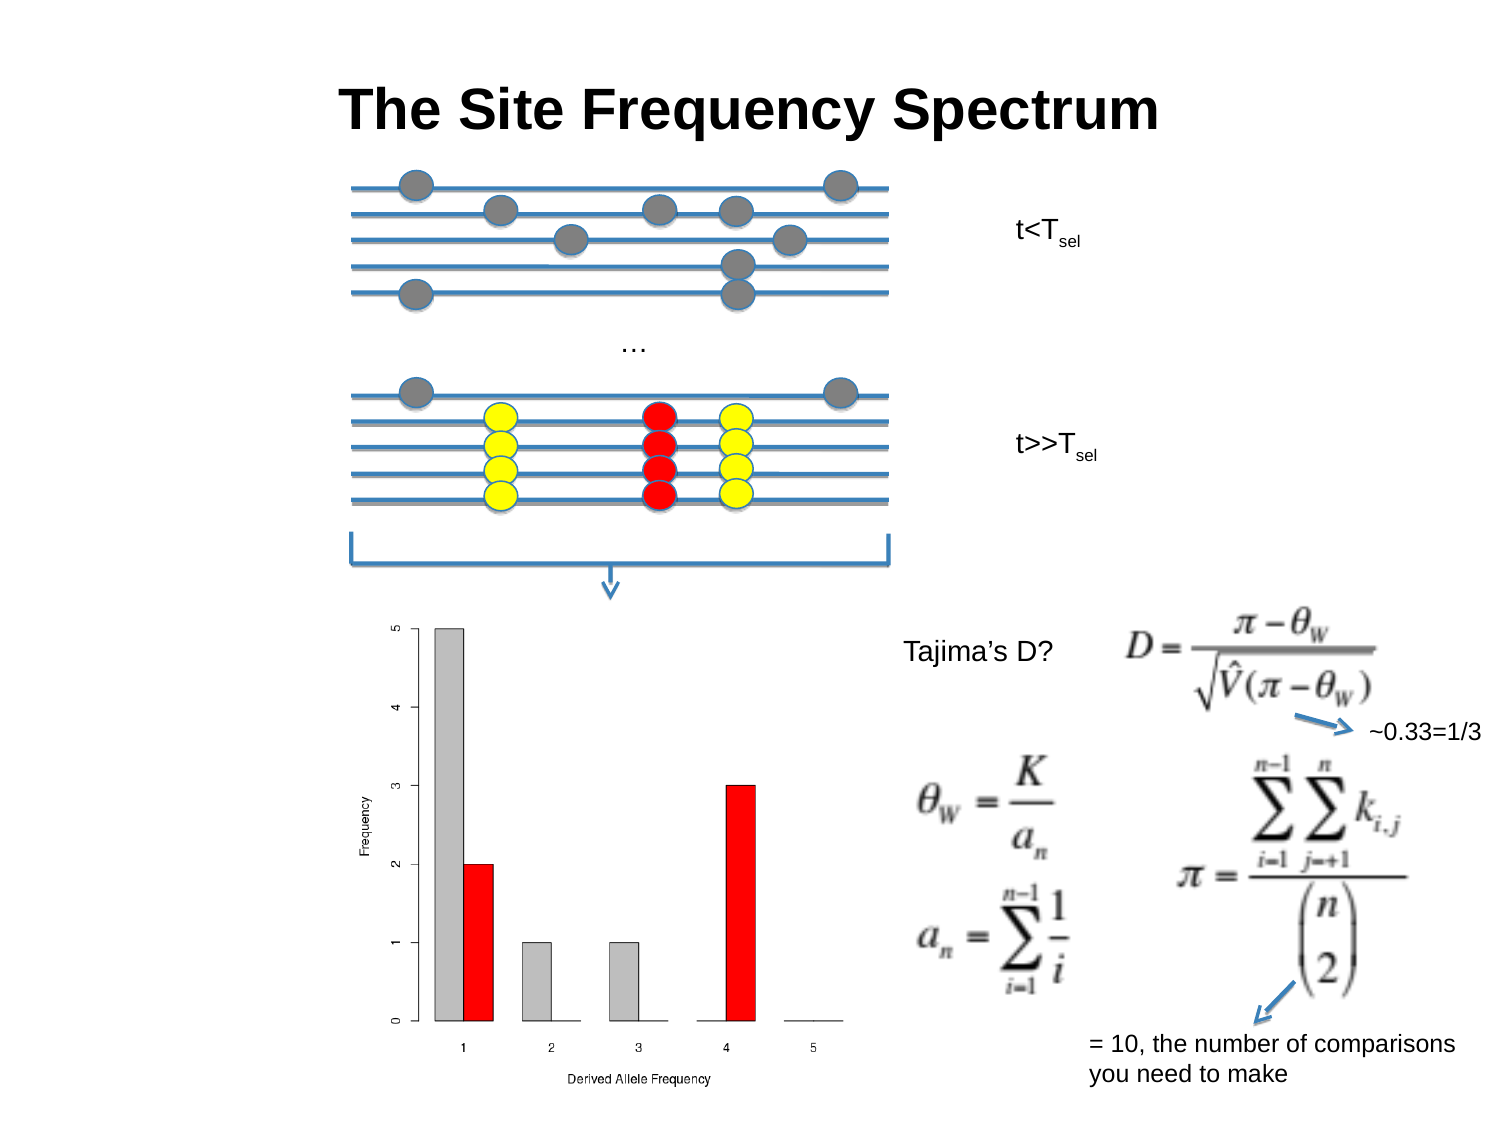

# The Site Frequency Spectrum
t<Tsel
…
t>>Tsel
Tajima’s D?
~0.33=1/3
= 10, the number of comparisons you need to make